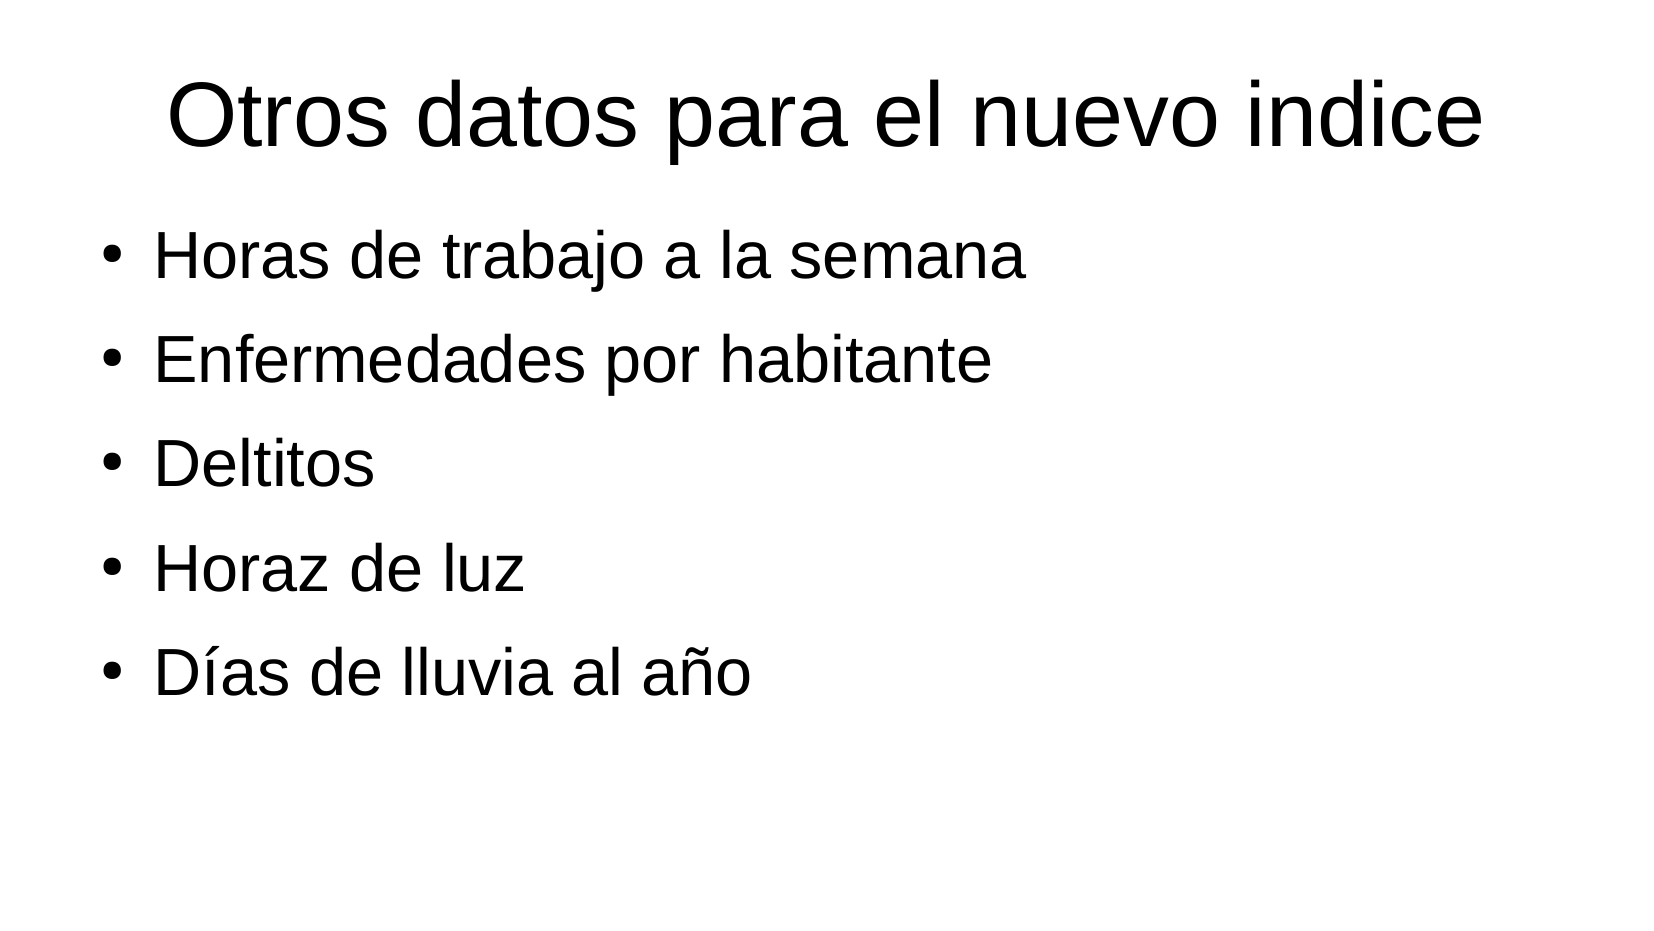

# Otros datos para el nuevo indice
Horas de trabajo a la semana
Enfermedades por habitante
Deltitos
Horaz de luz
Días de lluvia al año